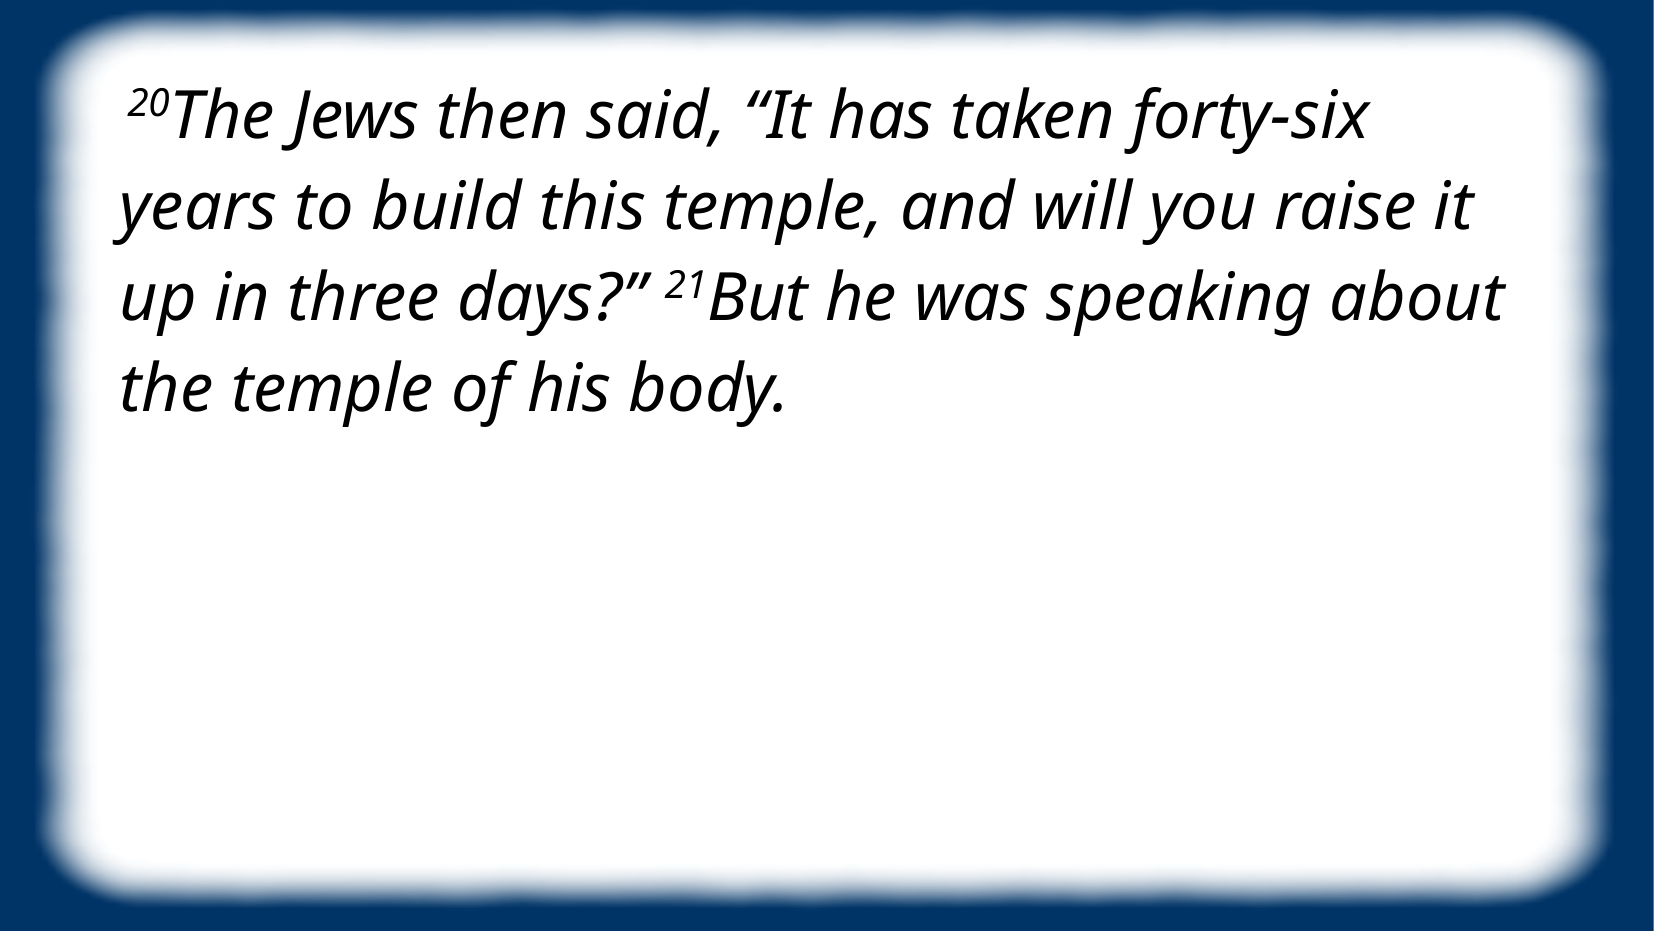

20The Jews then said, “It has taken forty-six years to build this temple, and will you raise it up in three days?” 21But he was speaking about the temple of his body.